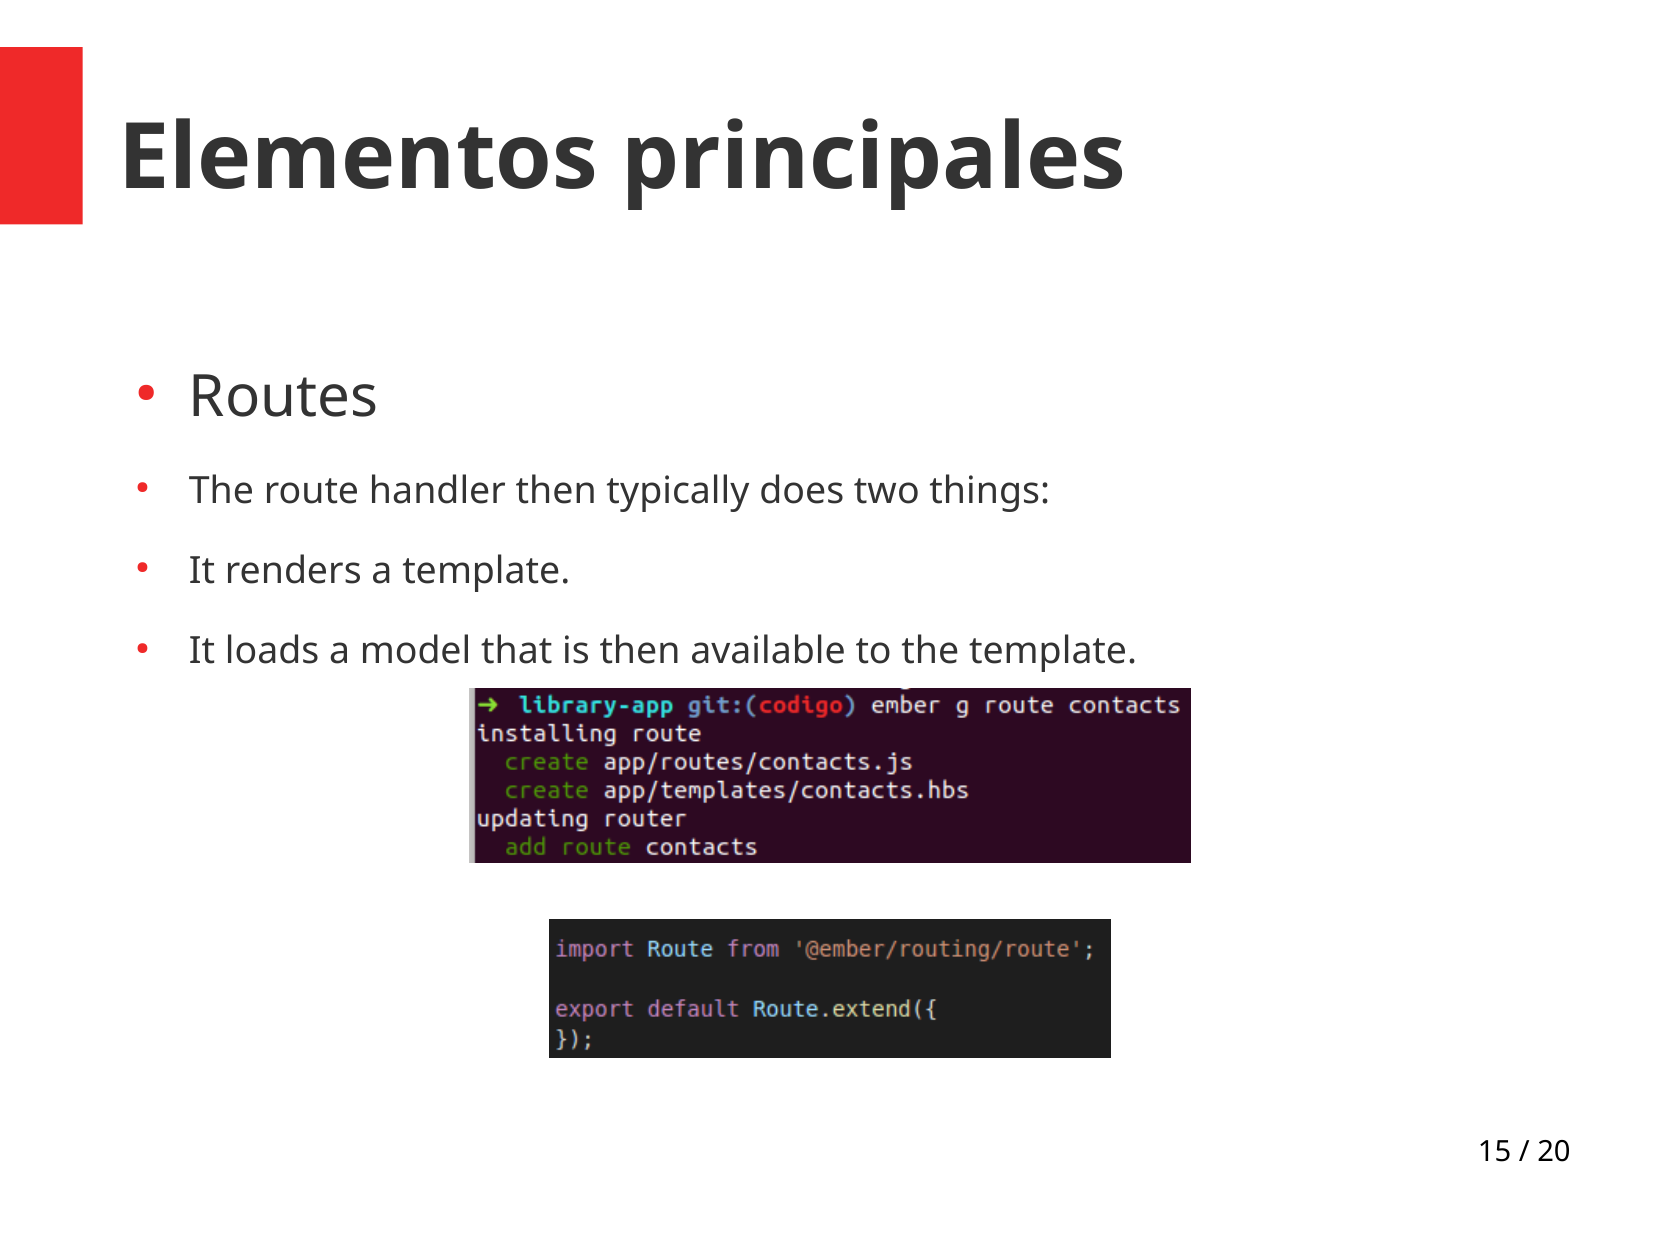

# Elementos principales
Routes
The route handler then typically does two things:
It renders a template.
It loads a model that is then available to the template.
15